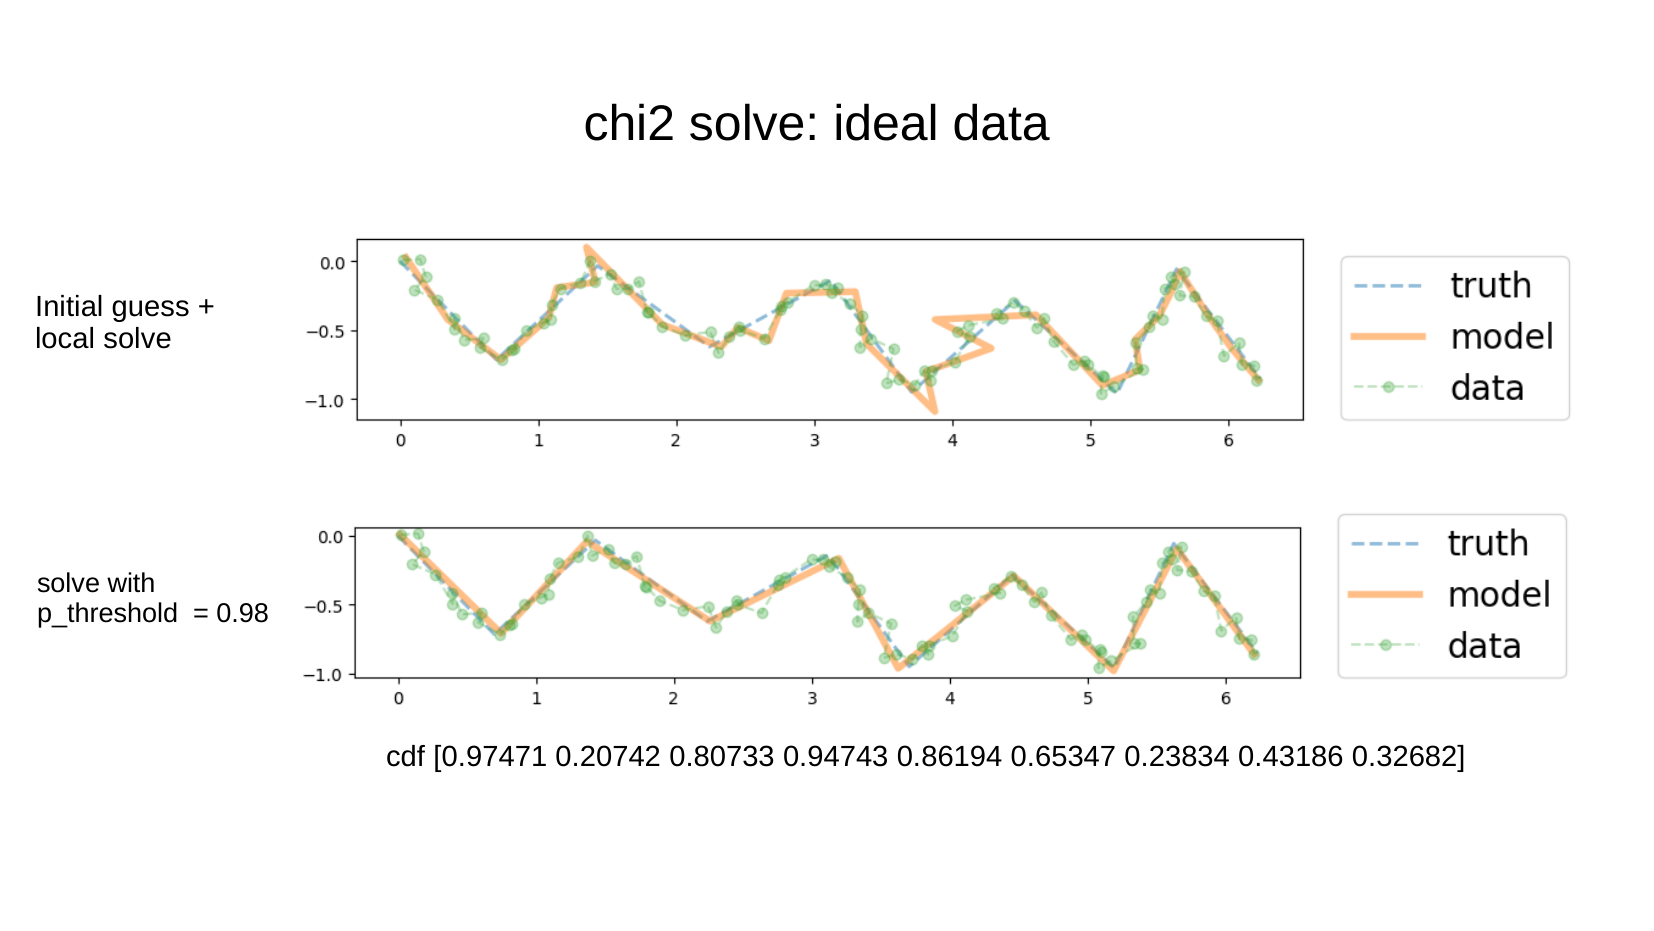

# chi2 solve: ideal data
Initial guess + local solve
solve with
p_threshold = 0.98
cdf [0.97471 0.20742 0.80733 0.94743 0.86194 0.65347 0.23834 0.43186 0.32682]